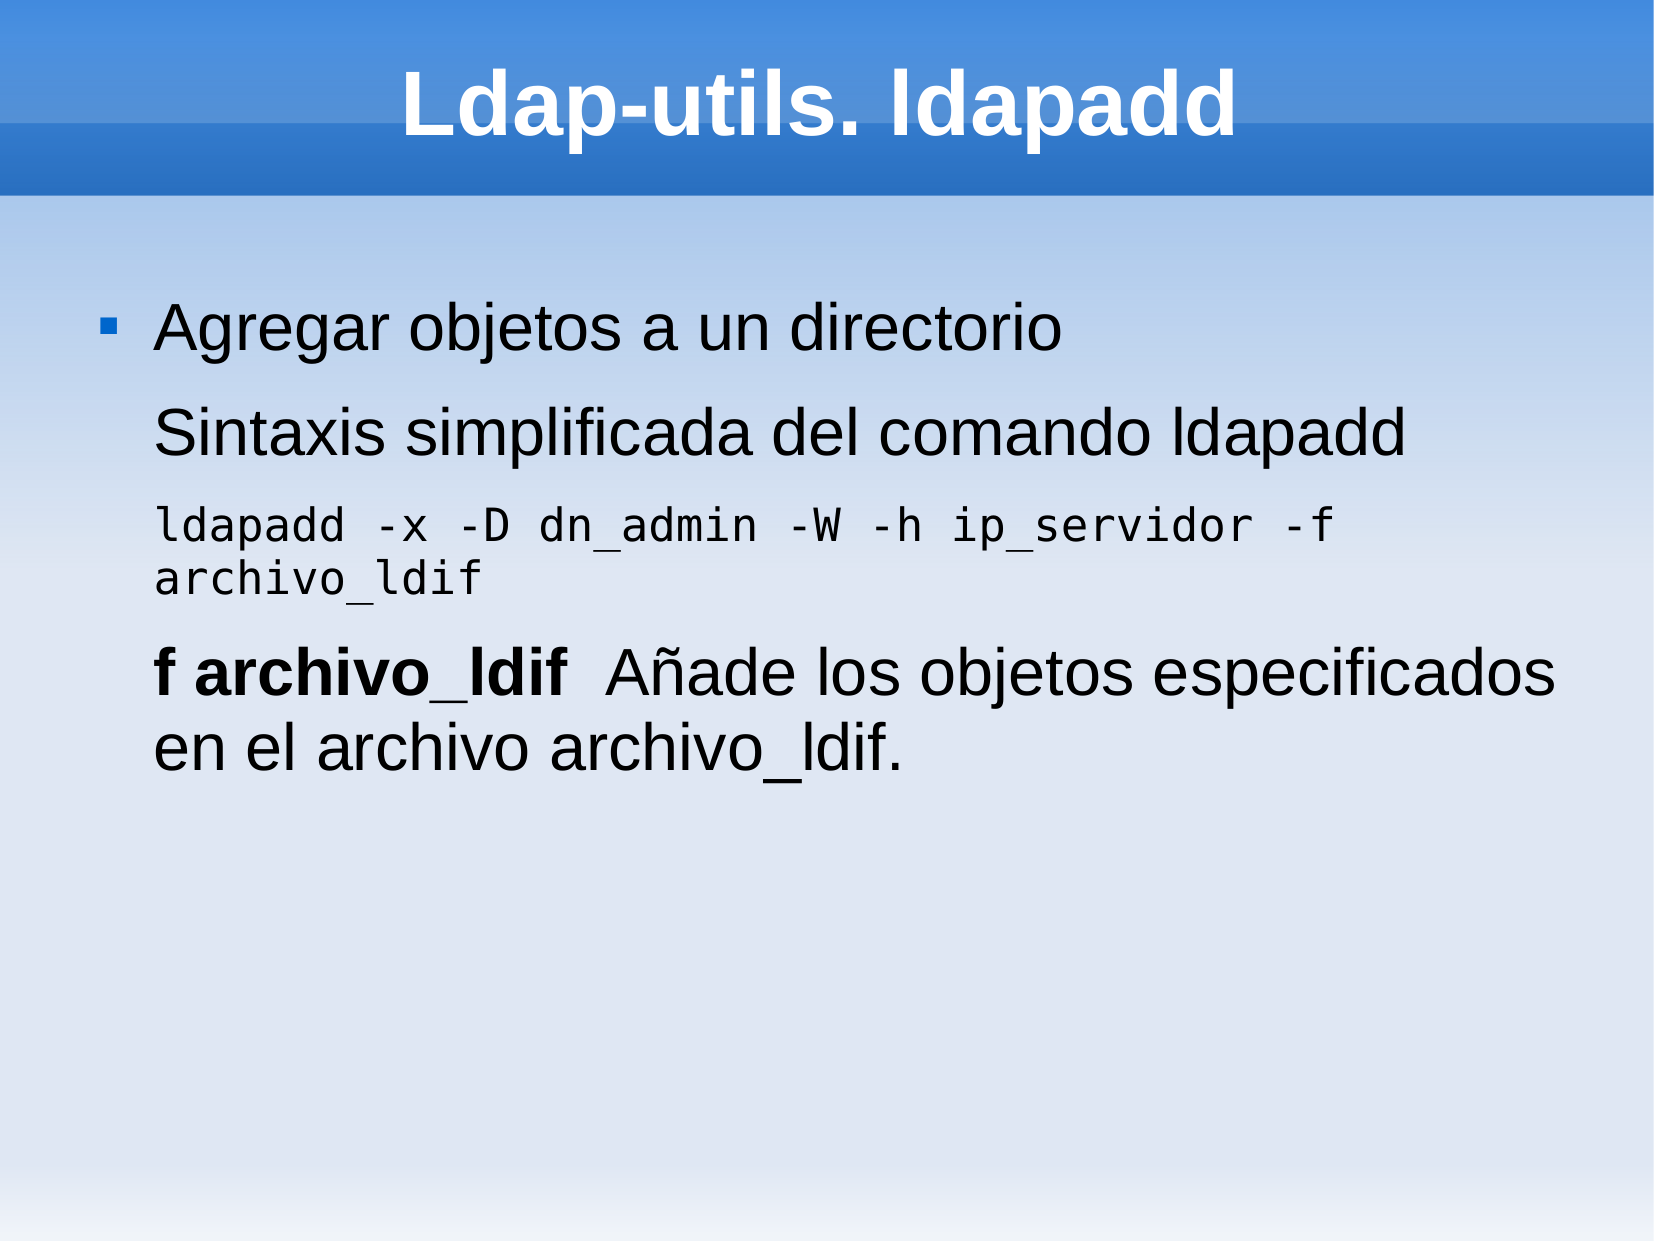

# Ldap-utils. ldapadd
Agregar objetos a un directorio
Sintaxis simplificada del comando ldapadd
ldapadd -x -D dn_admin -W -h ip_servidor -f archivo_ldif
­f archivo_ldif Añade los objetos especificados en el archivo archivo_ldif.